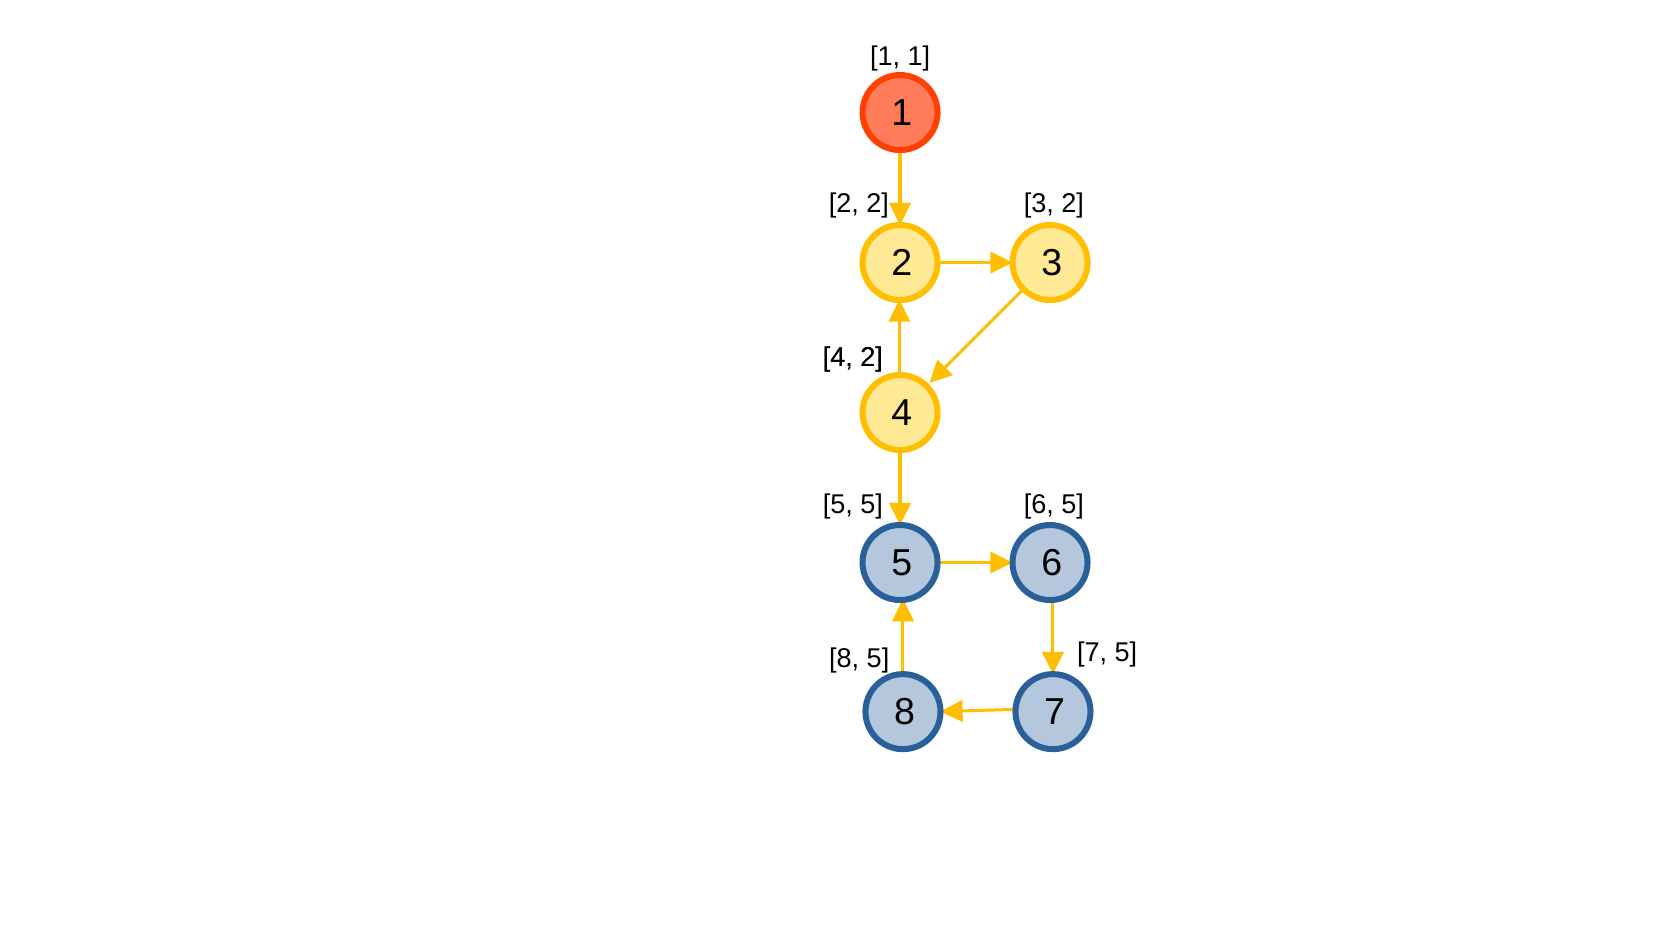

[1, 1]
1
[2, 2]
[3, 2]
2
3
[4, 2]
[4, 2]
4
[5, 5]
[6, 5]
5
6
[7, 5]
[8, 5]
8
7